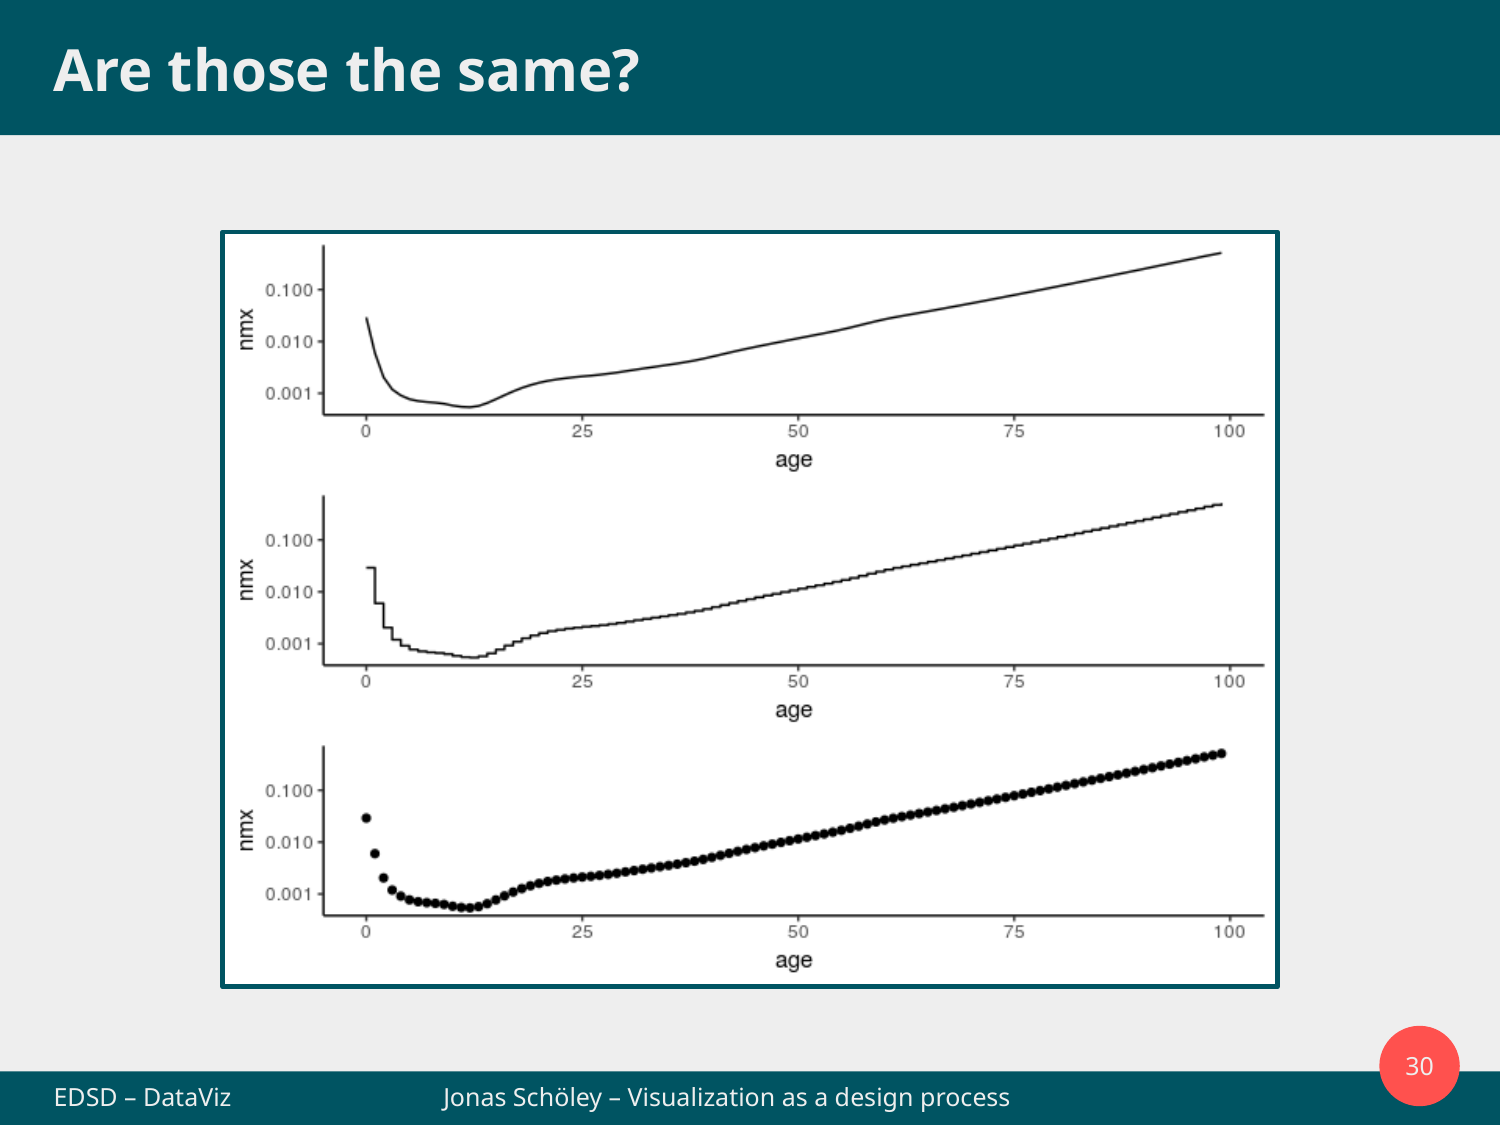

# Are those the same?
30
EDSD – DataViz
Jonas Schöley – Visualization as a design process